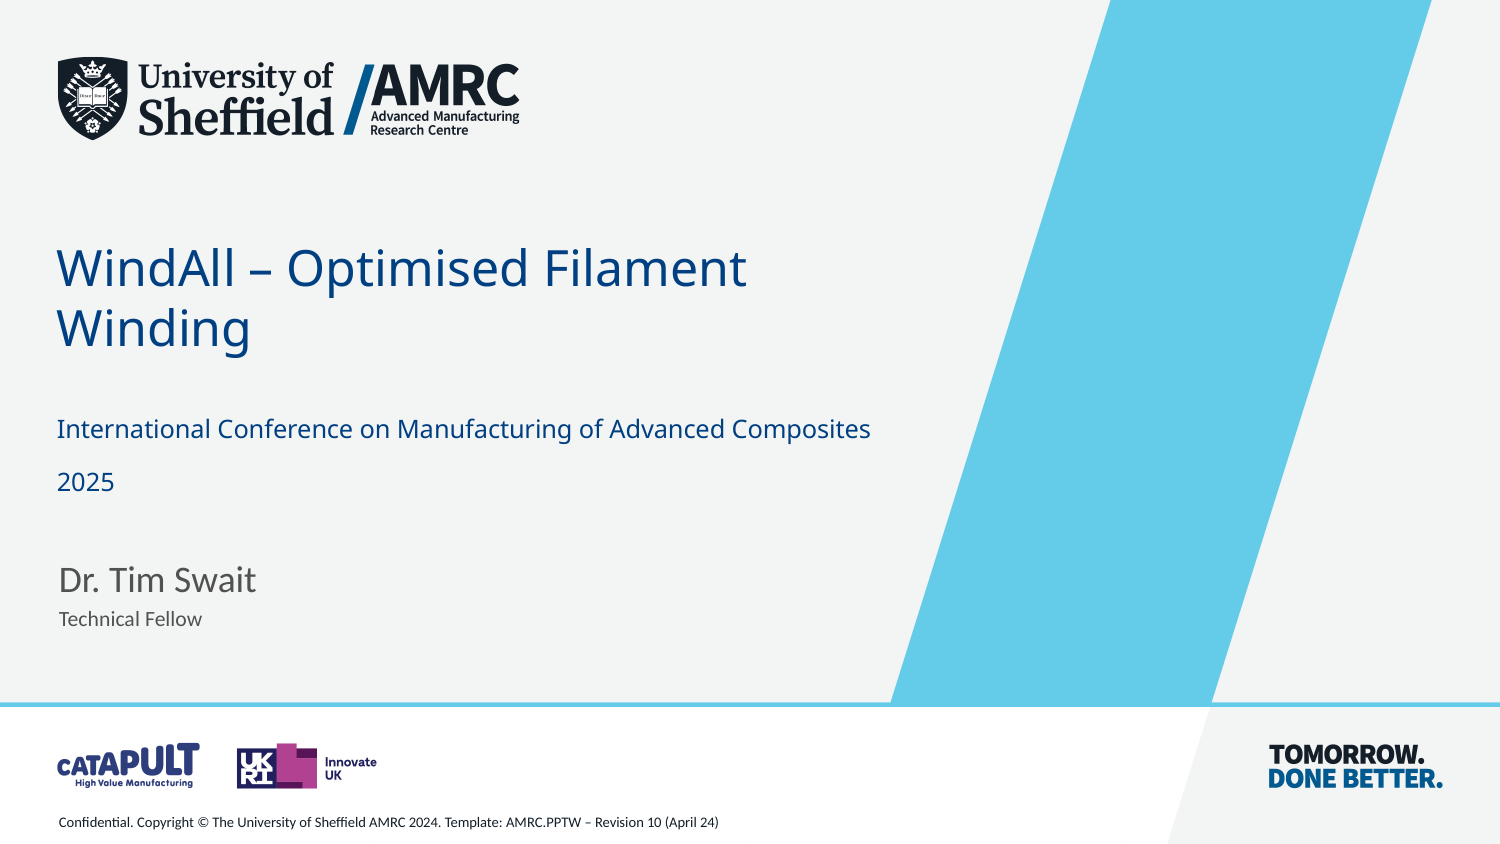

# WindAll – Optimised Filament Winding International Conference on Manufacturing of Advanced Composites 2025
Dr. Tim Swait
Technical Fellow